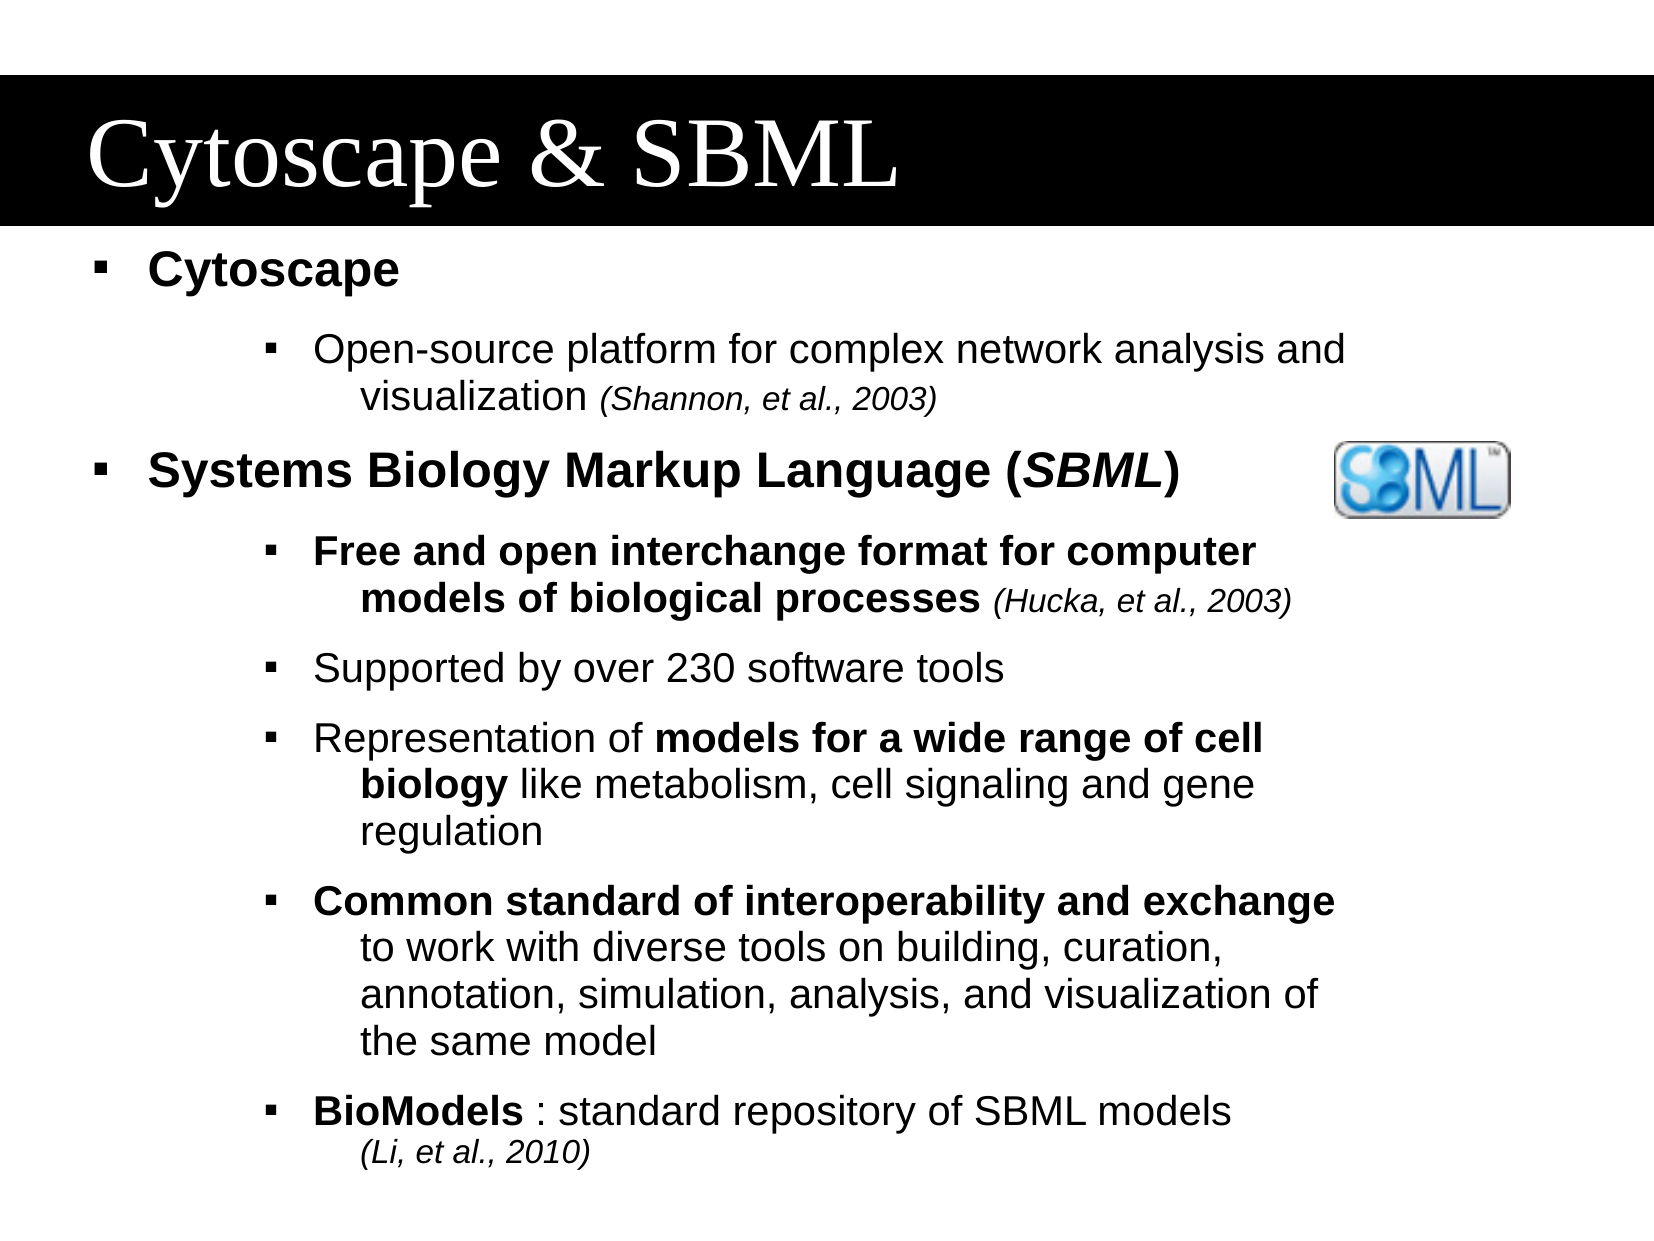

# Cytoscape & SBML
Cytoscape
Open-source platform for complex network analysis and visualization (Shannon, et al., 2003)
Systems Biology Markup Language (SBML)
Free and open interchange format for computer models of biological processes (Hucka, et al., 2003)
Supported by over 230 software tools
Representation of models for a wide range of cell biology like metabolism, cell signaling and gene regulation
Common standard of interoperability and exchange to work with diverse tools on building, curation, annotation, simulation, analysis, and visualization of the same model
BioModels : standard repository of SBML models
(Li, et al., 2010)